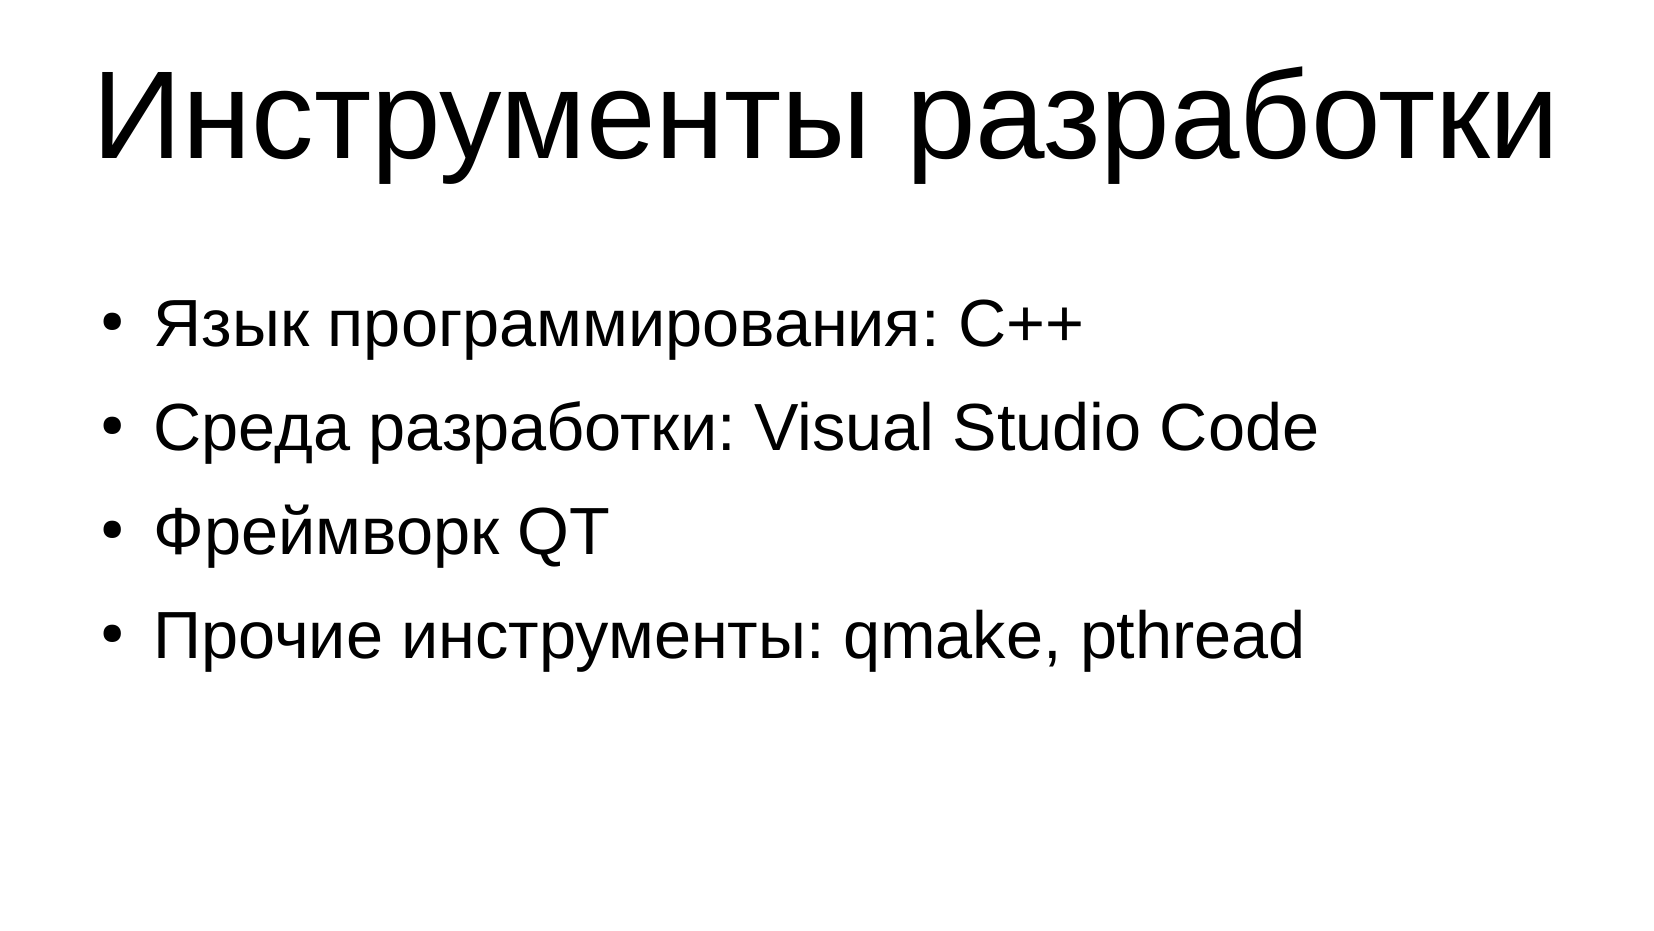

# Инструменты разработки
Язык программирования: C++
Среда разработки: Visual Studio Code
Фреймворк QT
Прочие инструменты: qmake, pthread